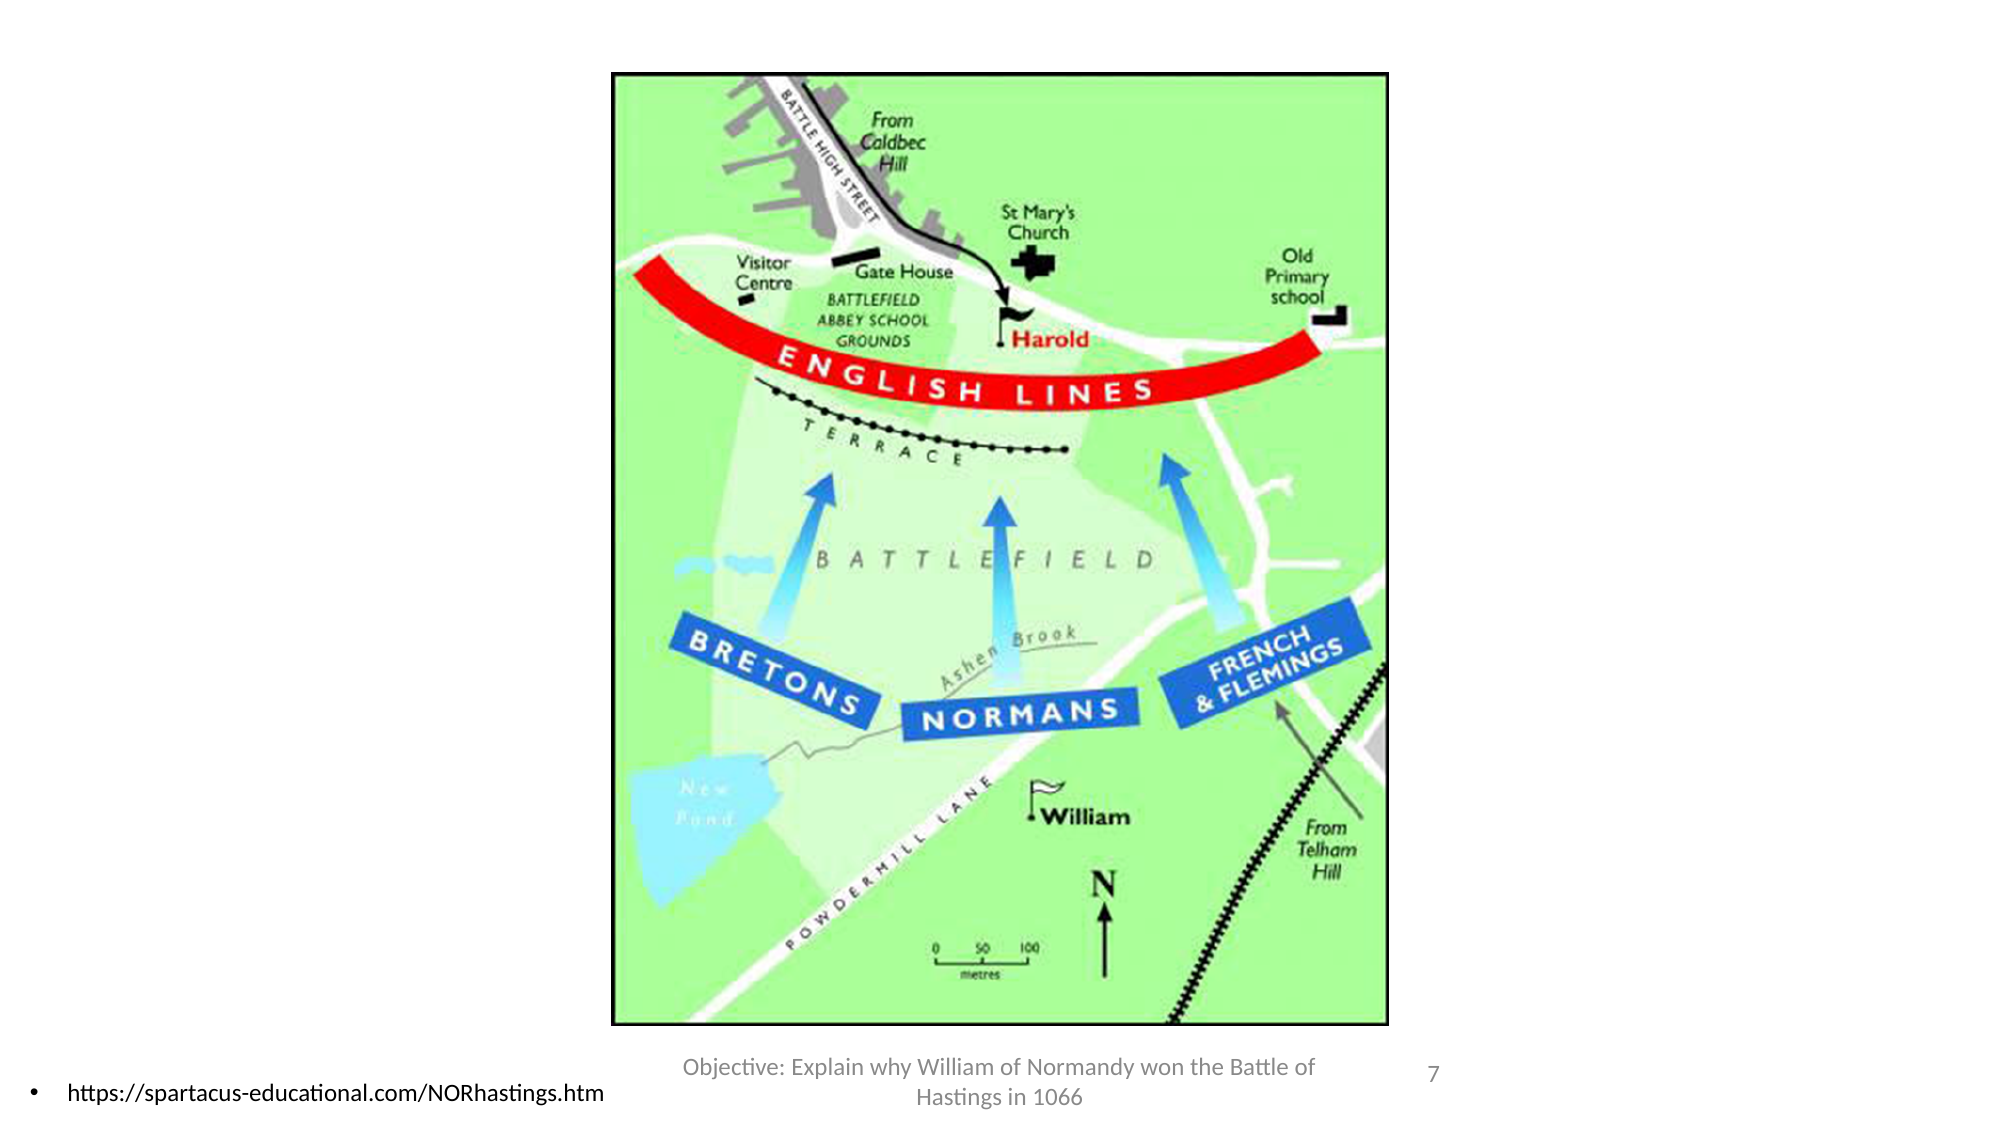

Objective: Explain why William of Normandy won the Battle of Hastings in 1066
https://spartacus-educational.com/NORhastings.htm